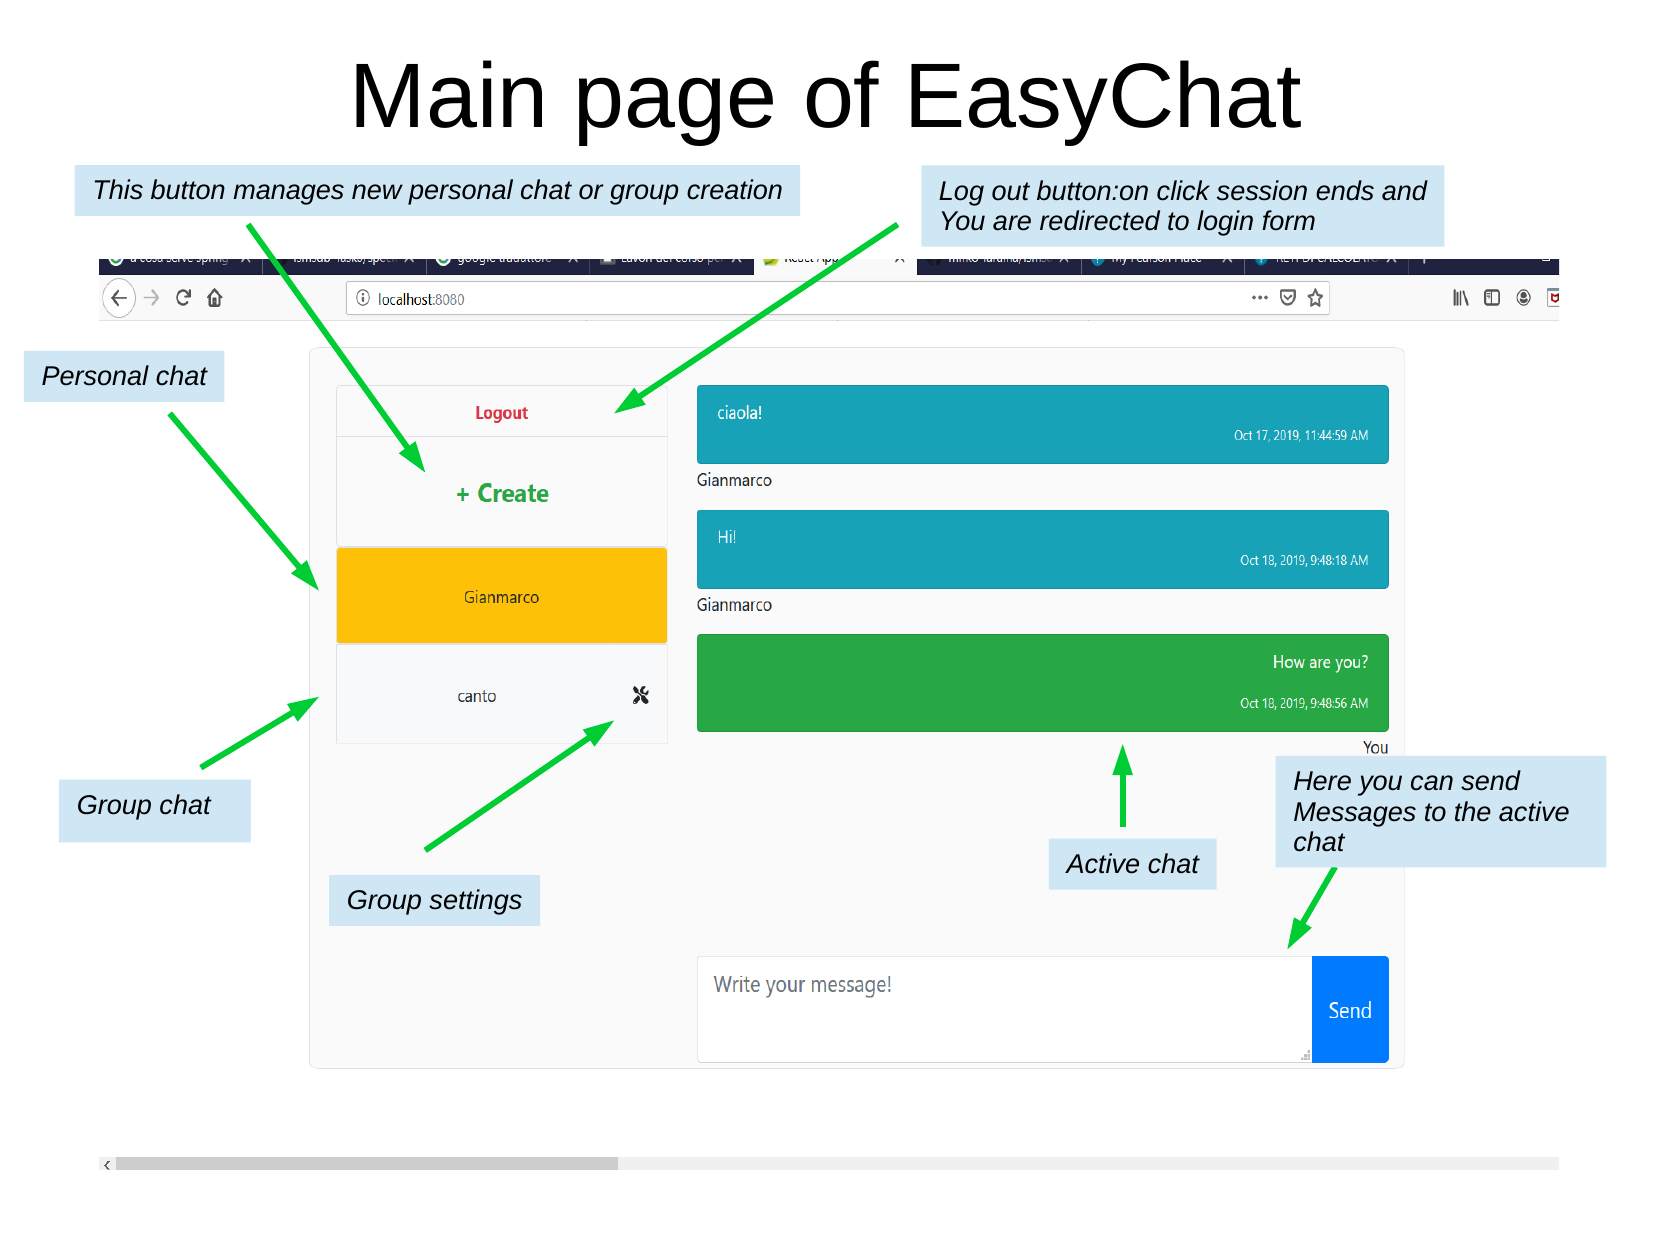

# Main page of EasyChat
This button manages new personal chat or group creation
Log out button:on click session ends and
You are redirected to login form
Personal chat
Here you can send
Messages to the active chat
Group chat
Active chat
Group settings